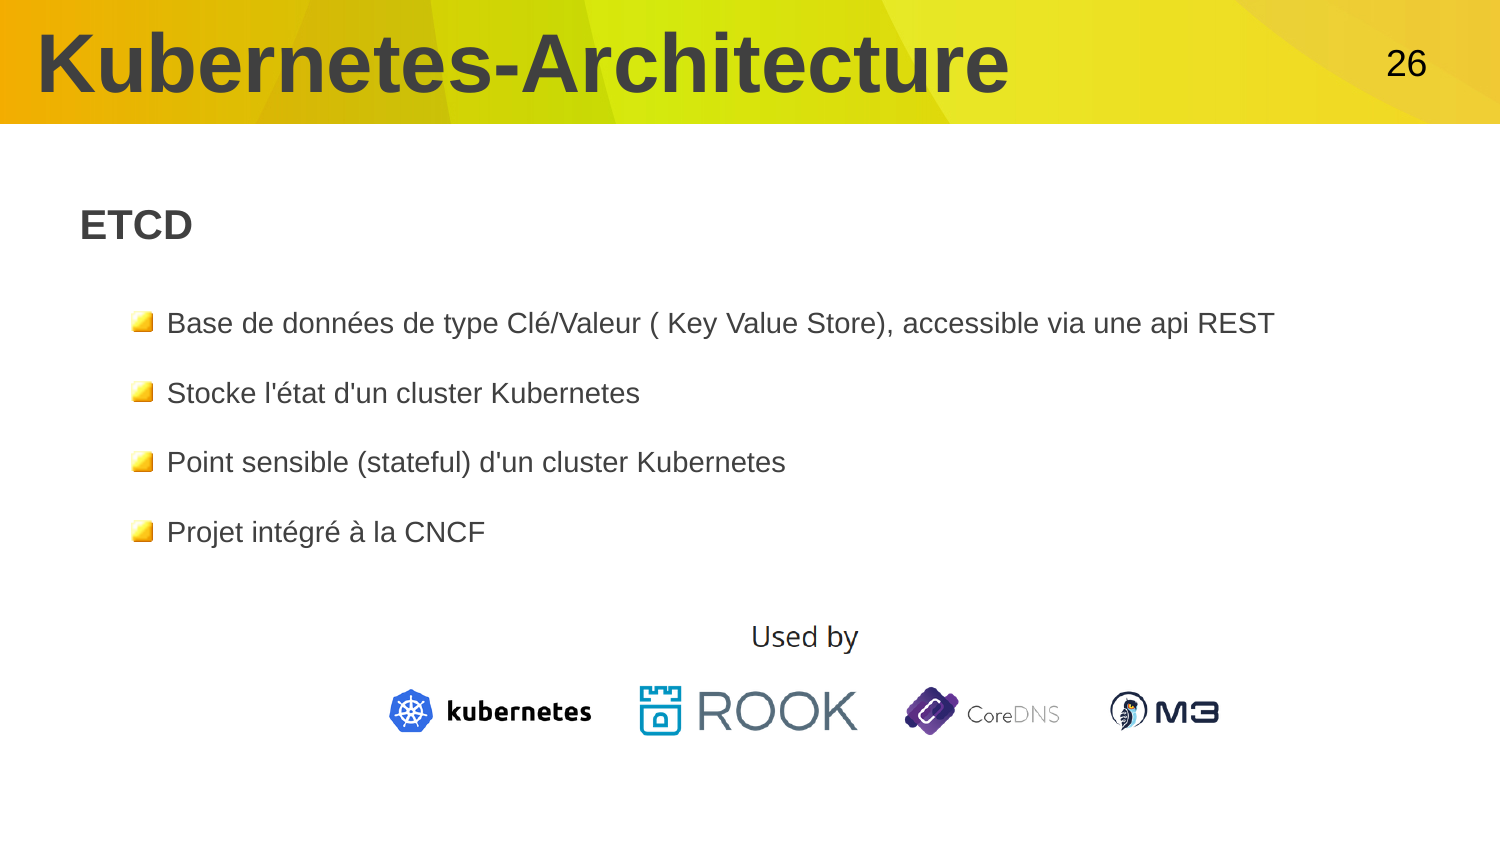

Kubernetes-Architecture
ETCD
Base de données de type Clé/Valeur ( Key Value Store), accessible via une api REST
Stocke l'état d'un cluster Kubernetes
Point sensible (stateful) d'un cluster Kubernetes
Projet intégré à la CNCF